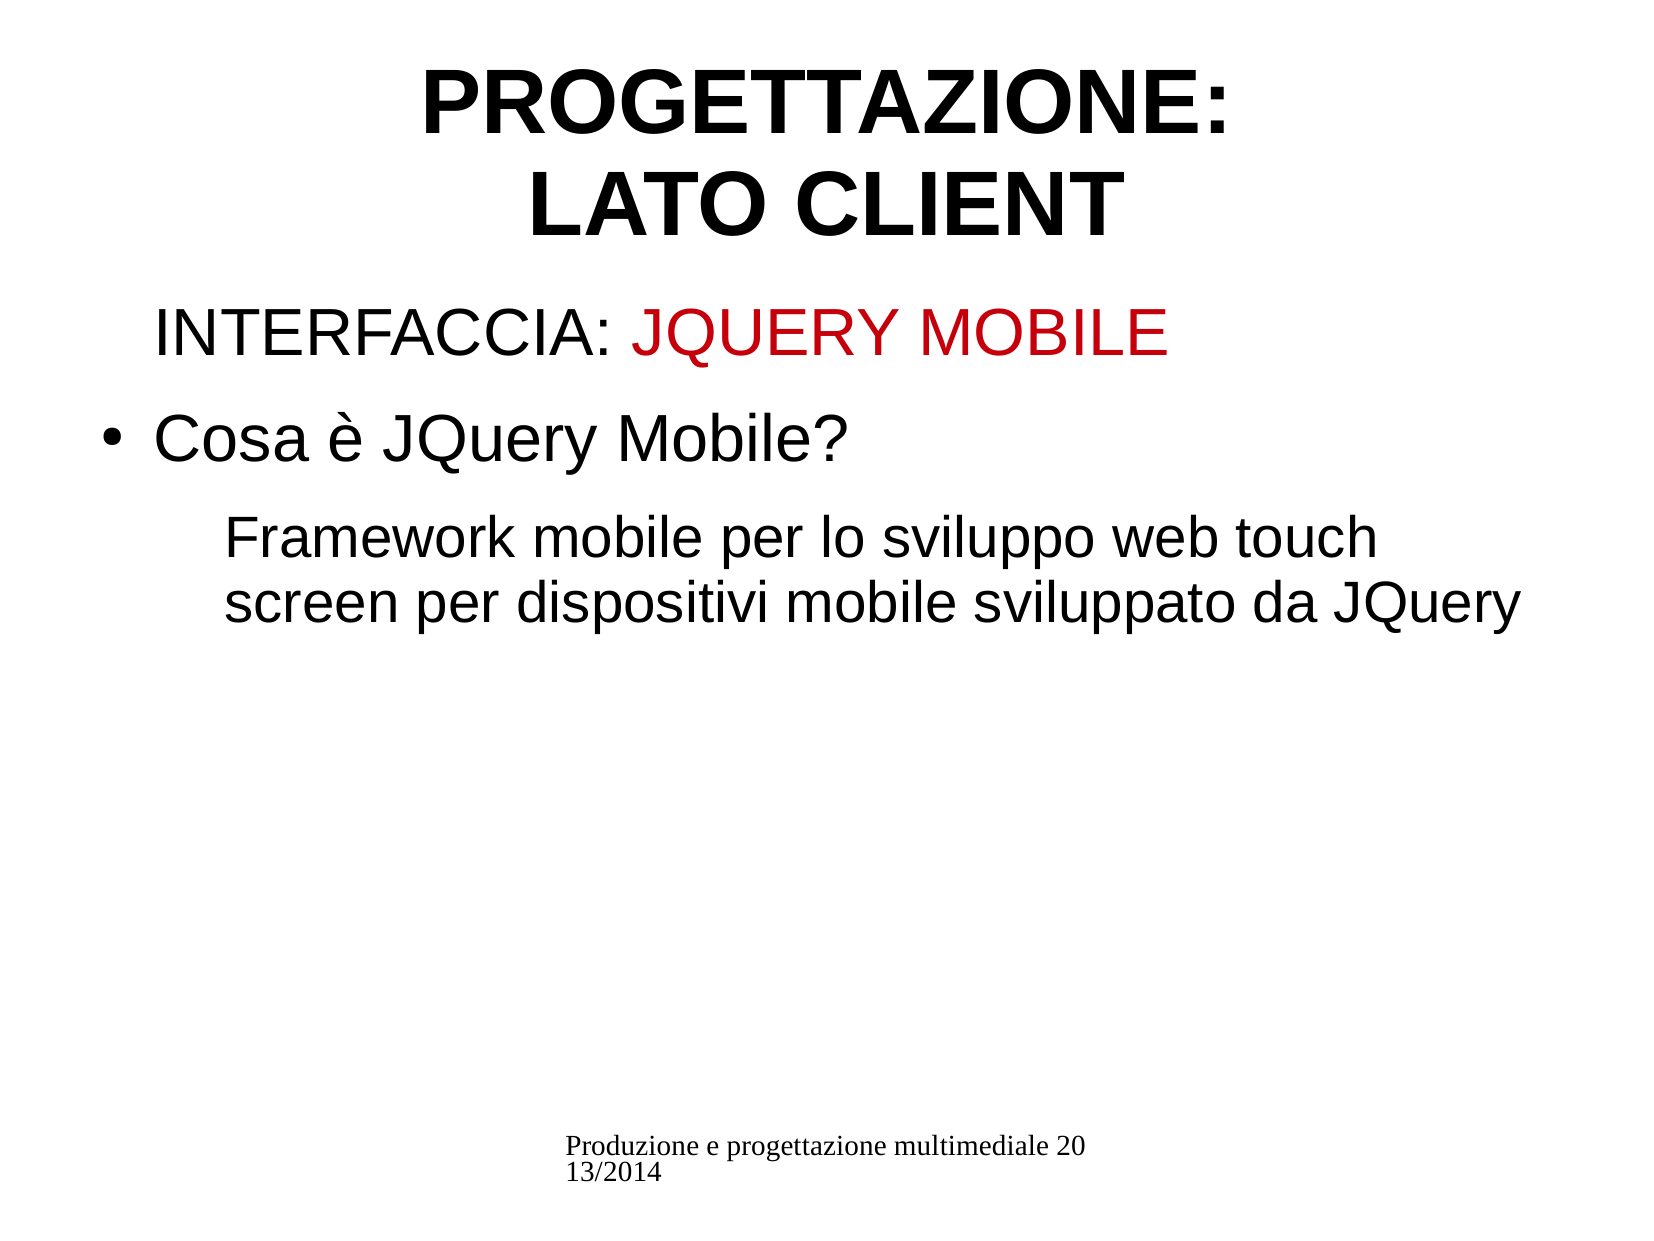

# PROGETTAZIONE: LATO CLIENT
INTERFACCIA: JQUERY MOBILE
Cosa è JQuery Mobile?
Framework mobile per lo sviluppo web touch screen per dispositivi mobile sviluppato da JQuery
Produzione e progettazione multimediale 2013/2014